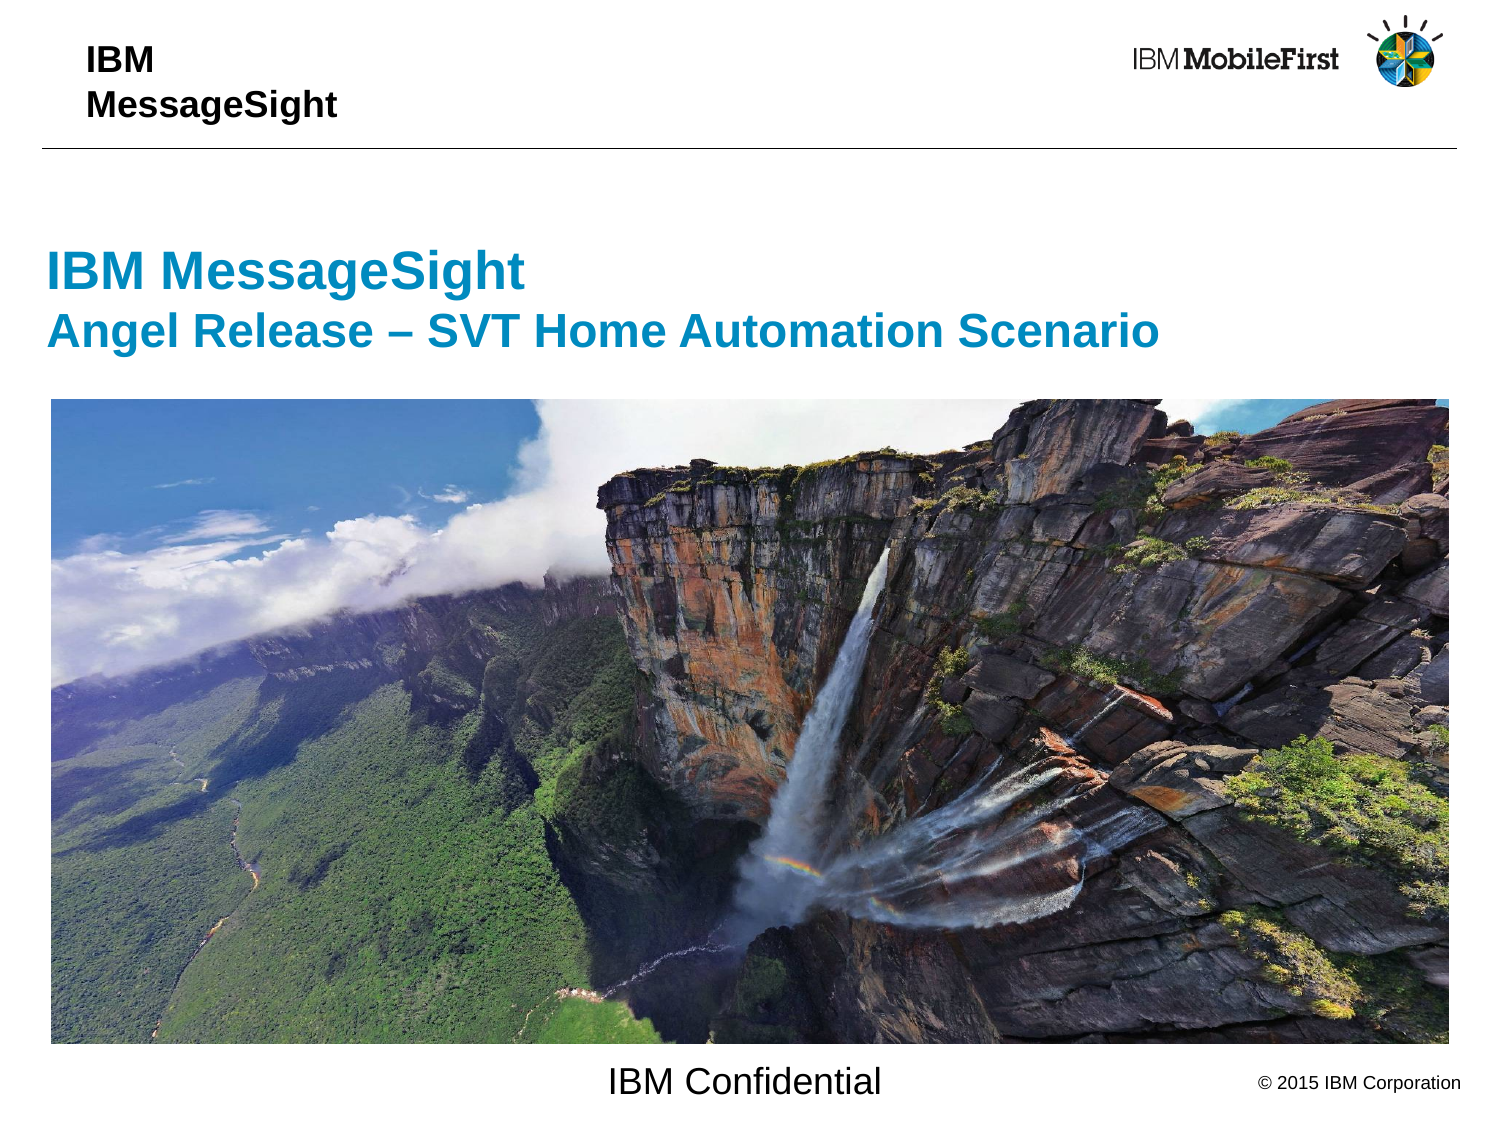

# IBM MessageSight Angel Release – SVT Home Automation Scenario